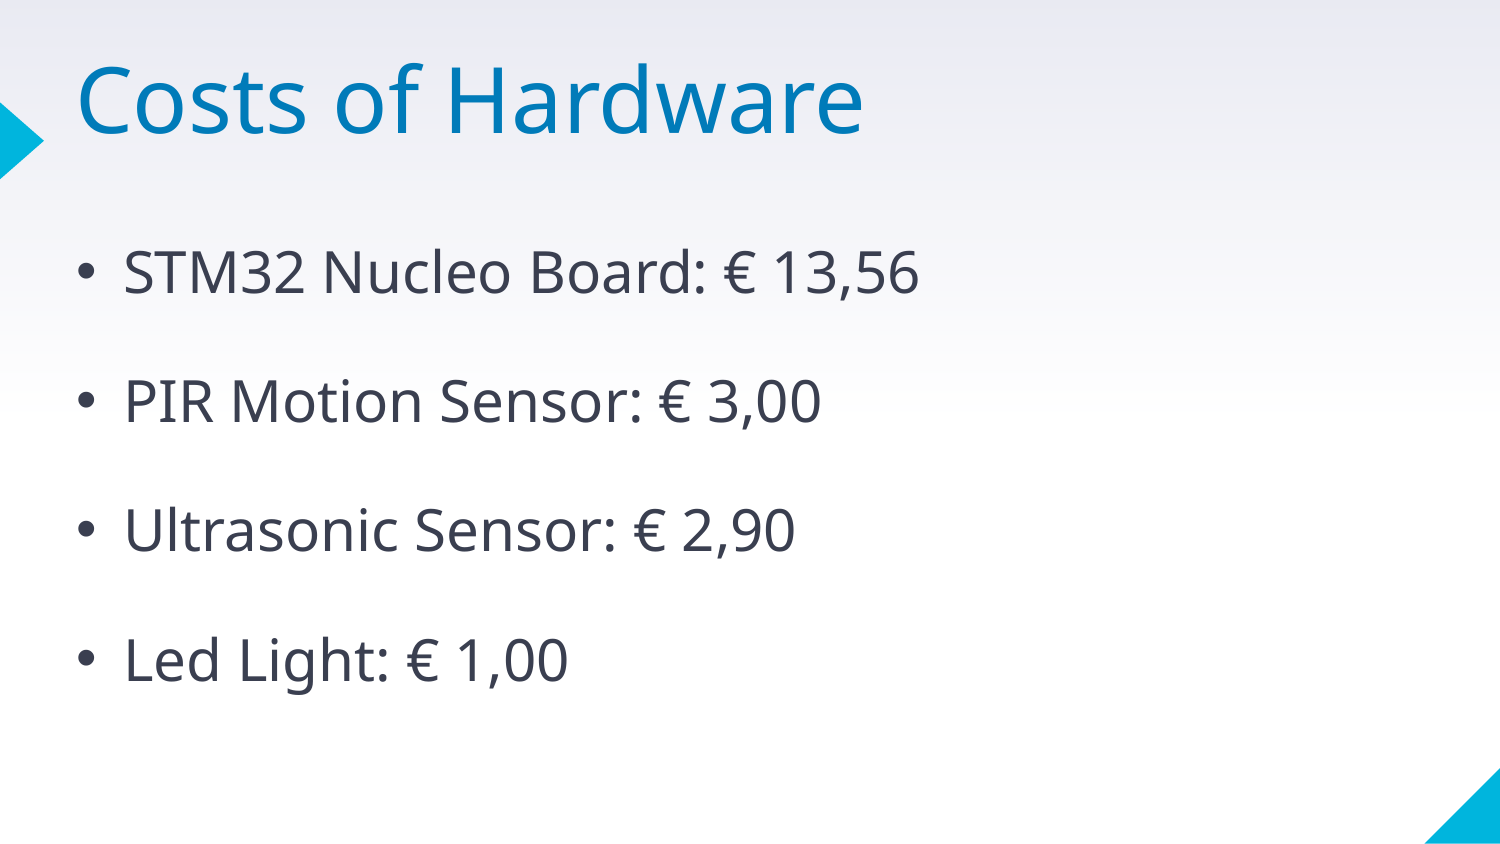

# Costs of Hardware
STM32 Nucleo Board: € 13,56
PIR Motion Sensor: € 3,00
Ultrasonic Sensor: € 2,90
Led Light: € 1,00